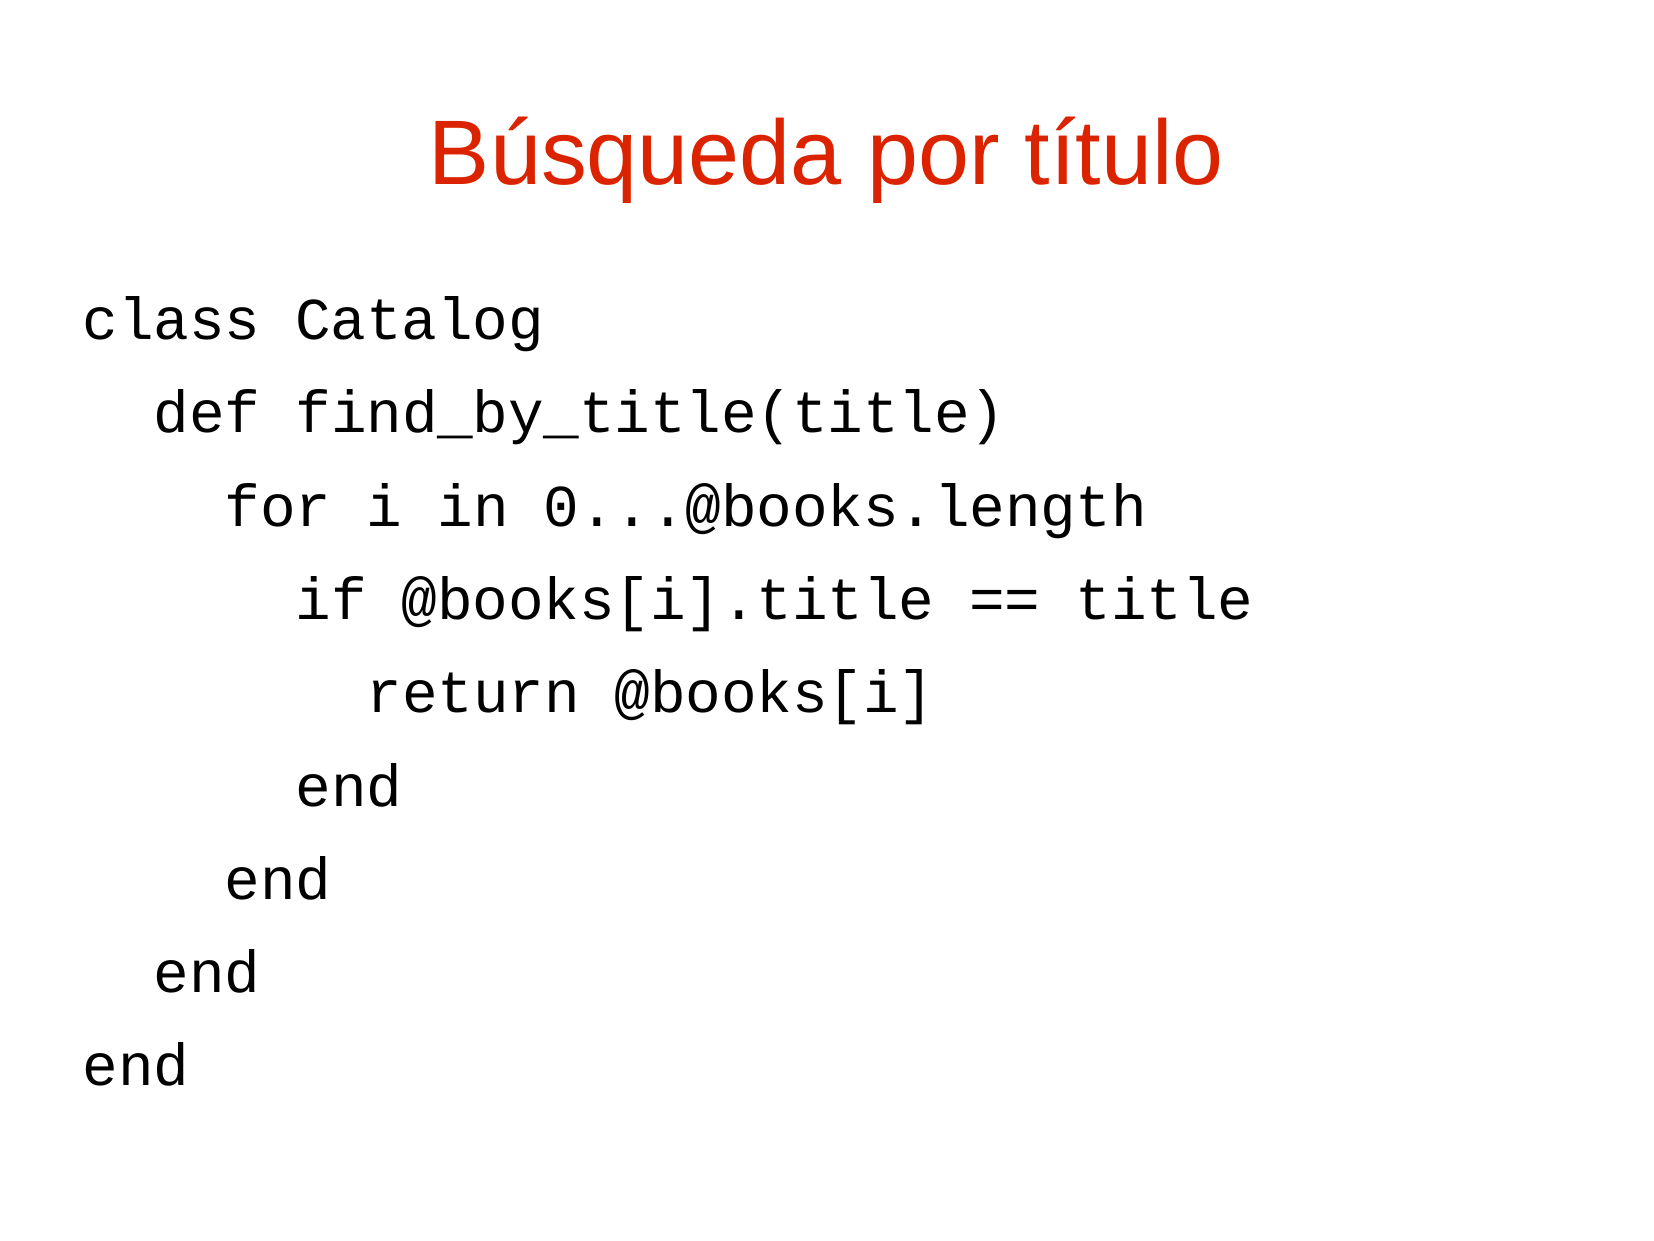

# Búsqueda por título
class Catalog
 def find_by_title(title)
 for i in 0...@books.length
 if @books[i].title == title
 return @books[i]
 end
 end
 end
end